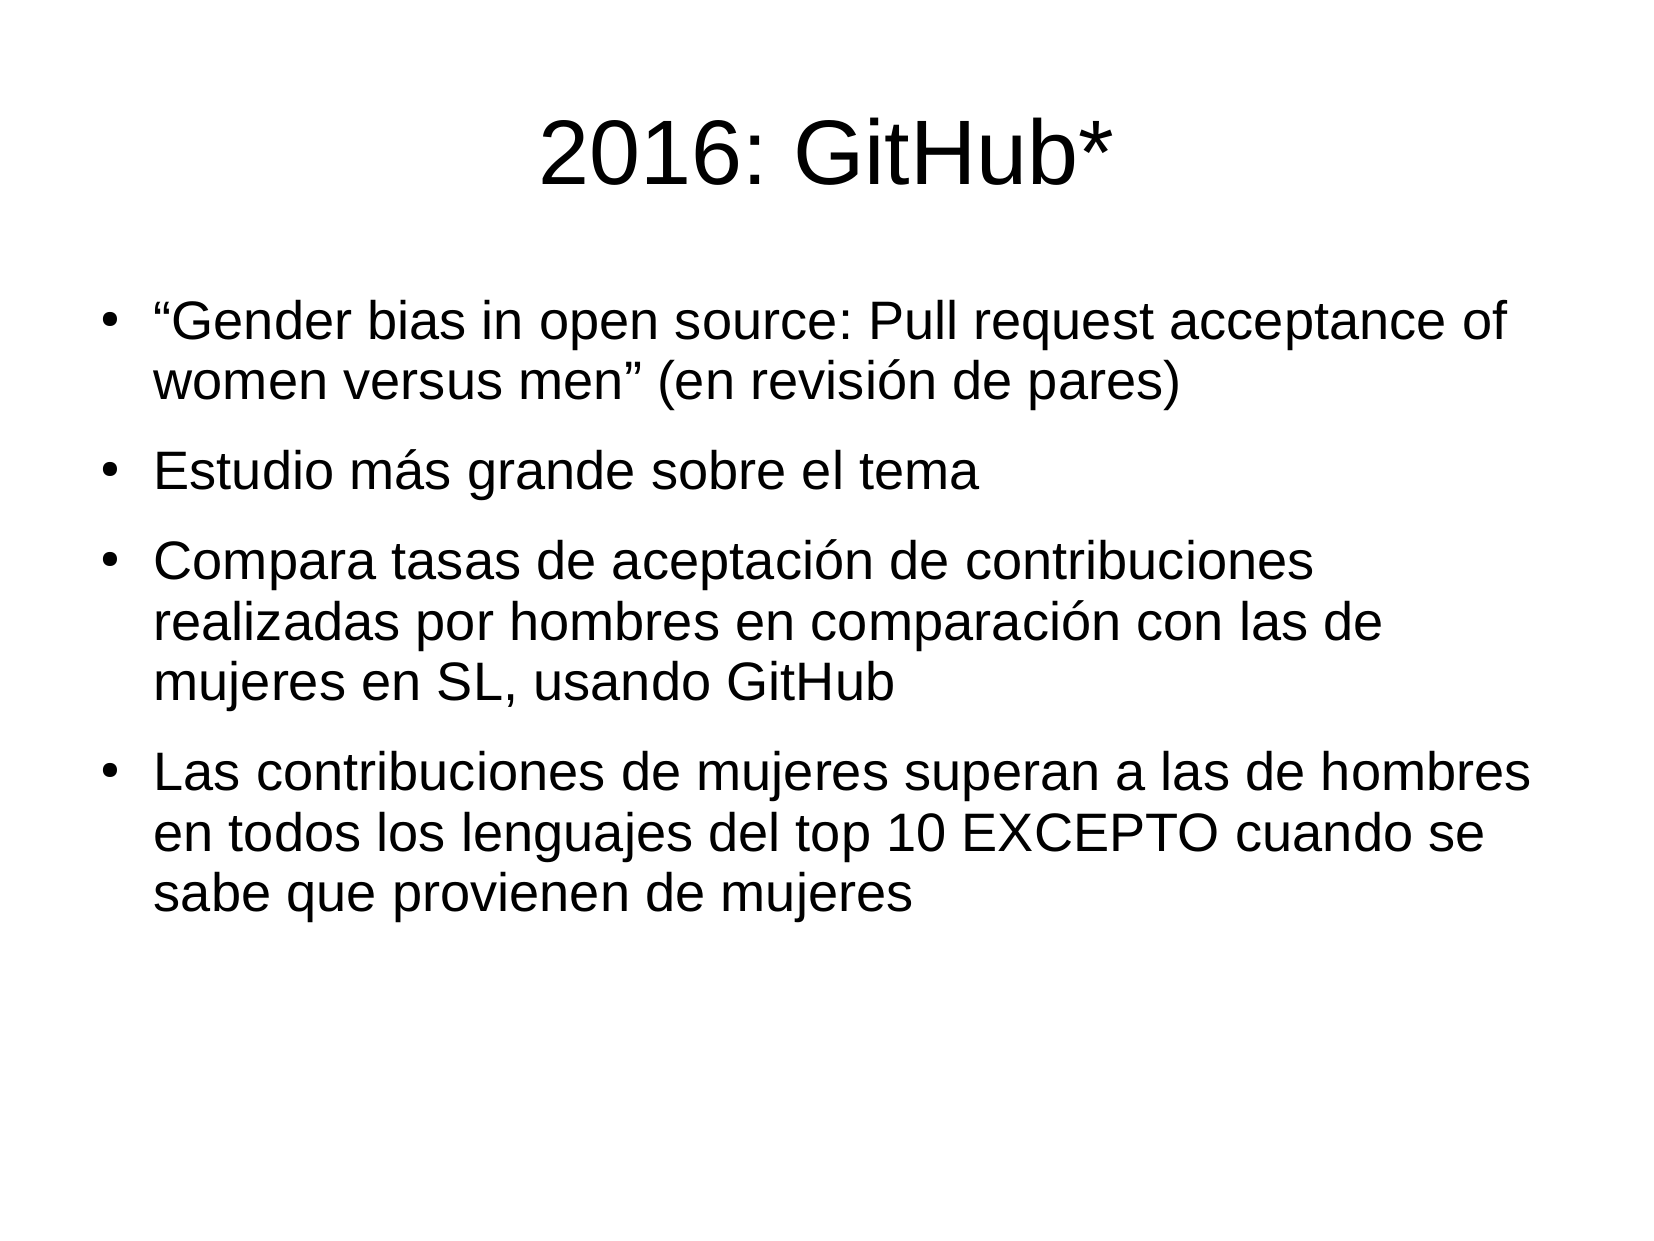

# 2016: GitHub*
“Gender bias in open source: Pull request acceptance of women versus men” (en revisión de pares)
Estudio más grande sobre el tema
Compara tasas de aceptación de contribuciones realizadas por hombres en comparación con las de mujeres en SL, usando GitHub
Las contribuciones de mujeres superan a las de hombres en todos los lenguajes del top 10 EXCEPTO cuando se sabe que provienen de mujeres